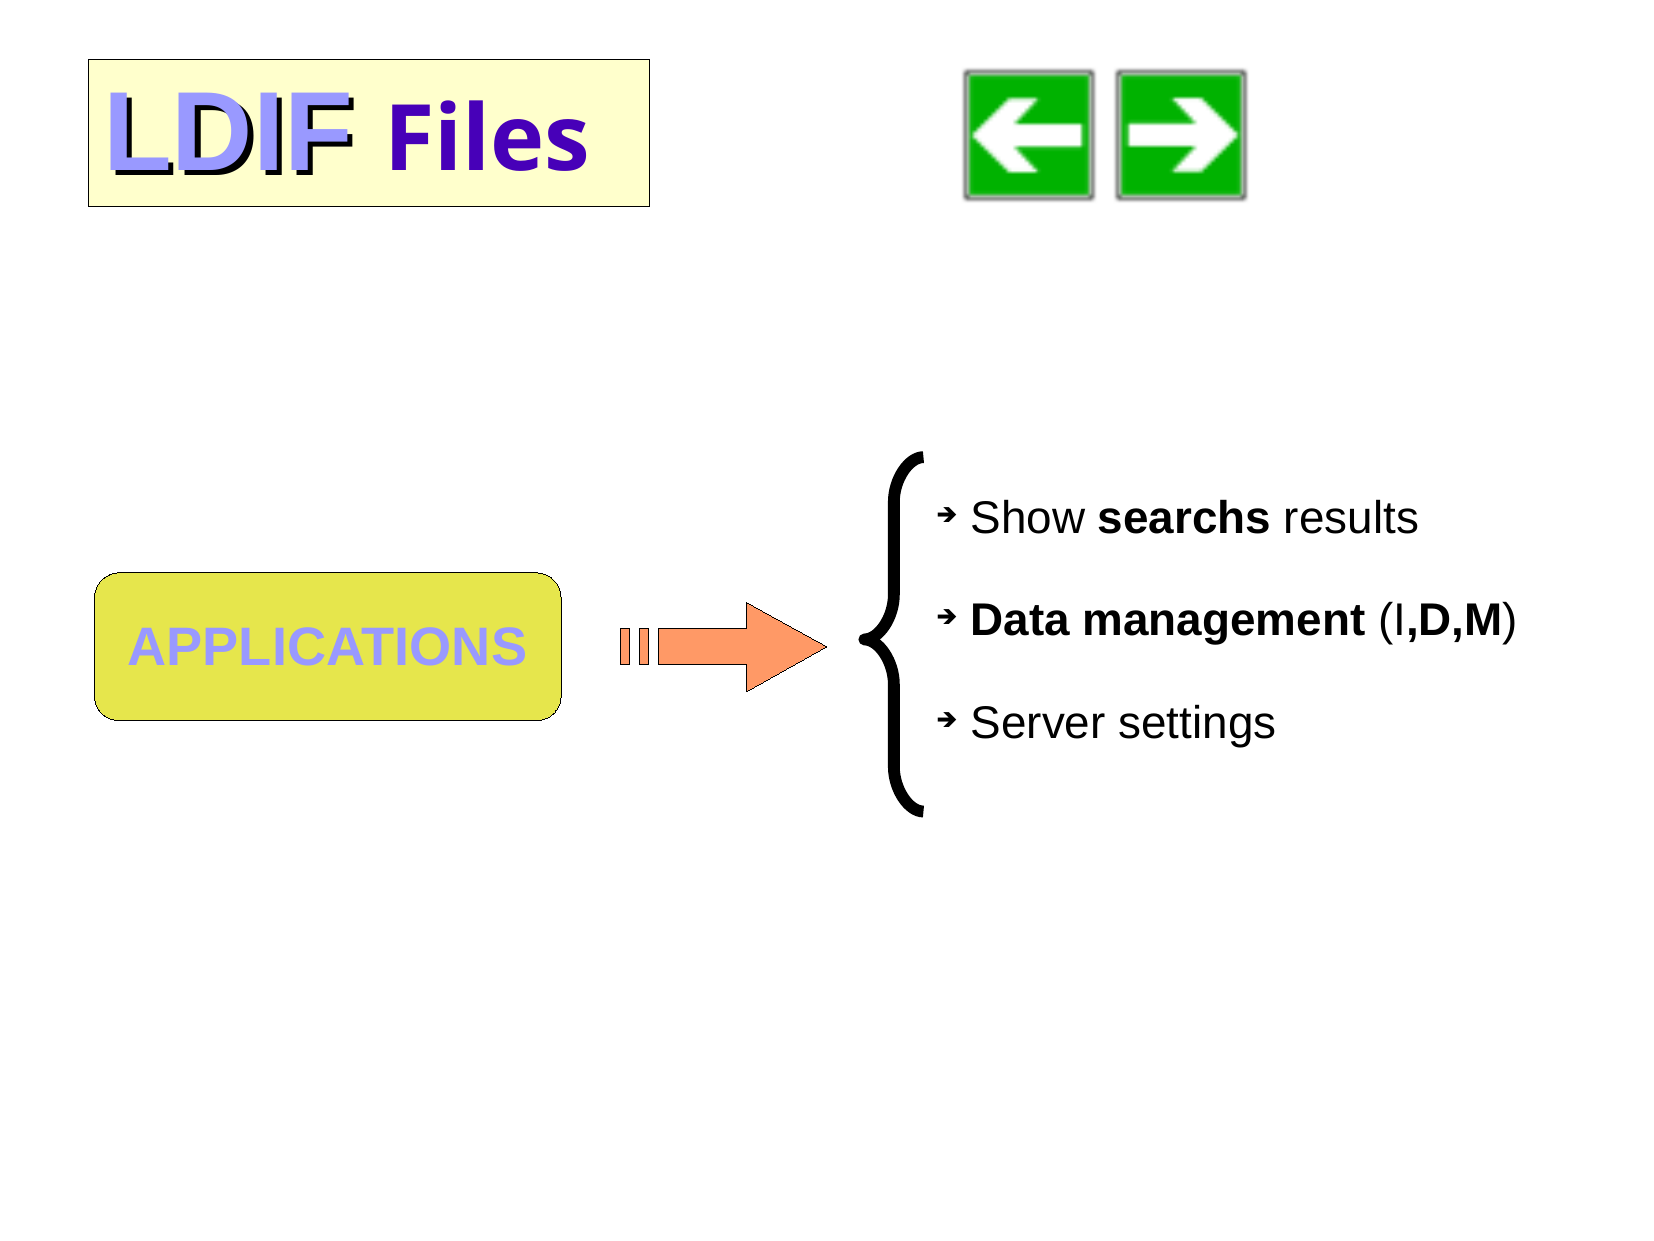

LDIF Files
 Show searchs results
 Data management (I,D,M)
 Server settings
APPLICATIONS